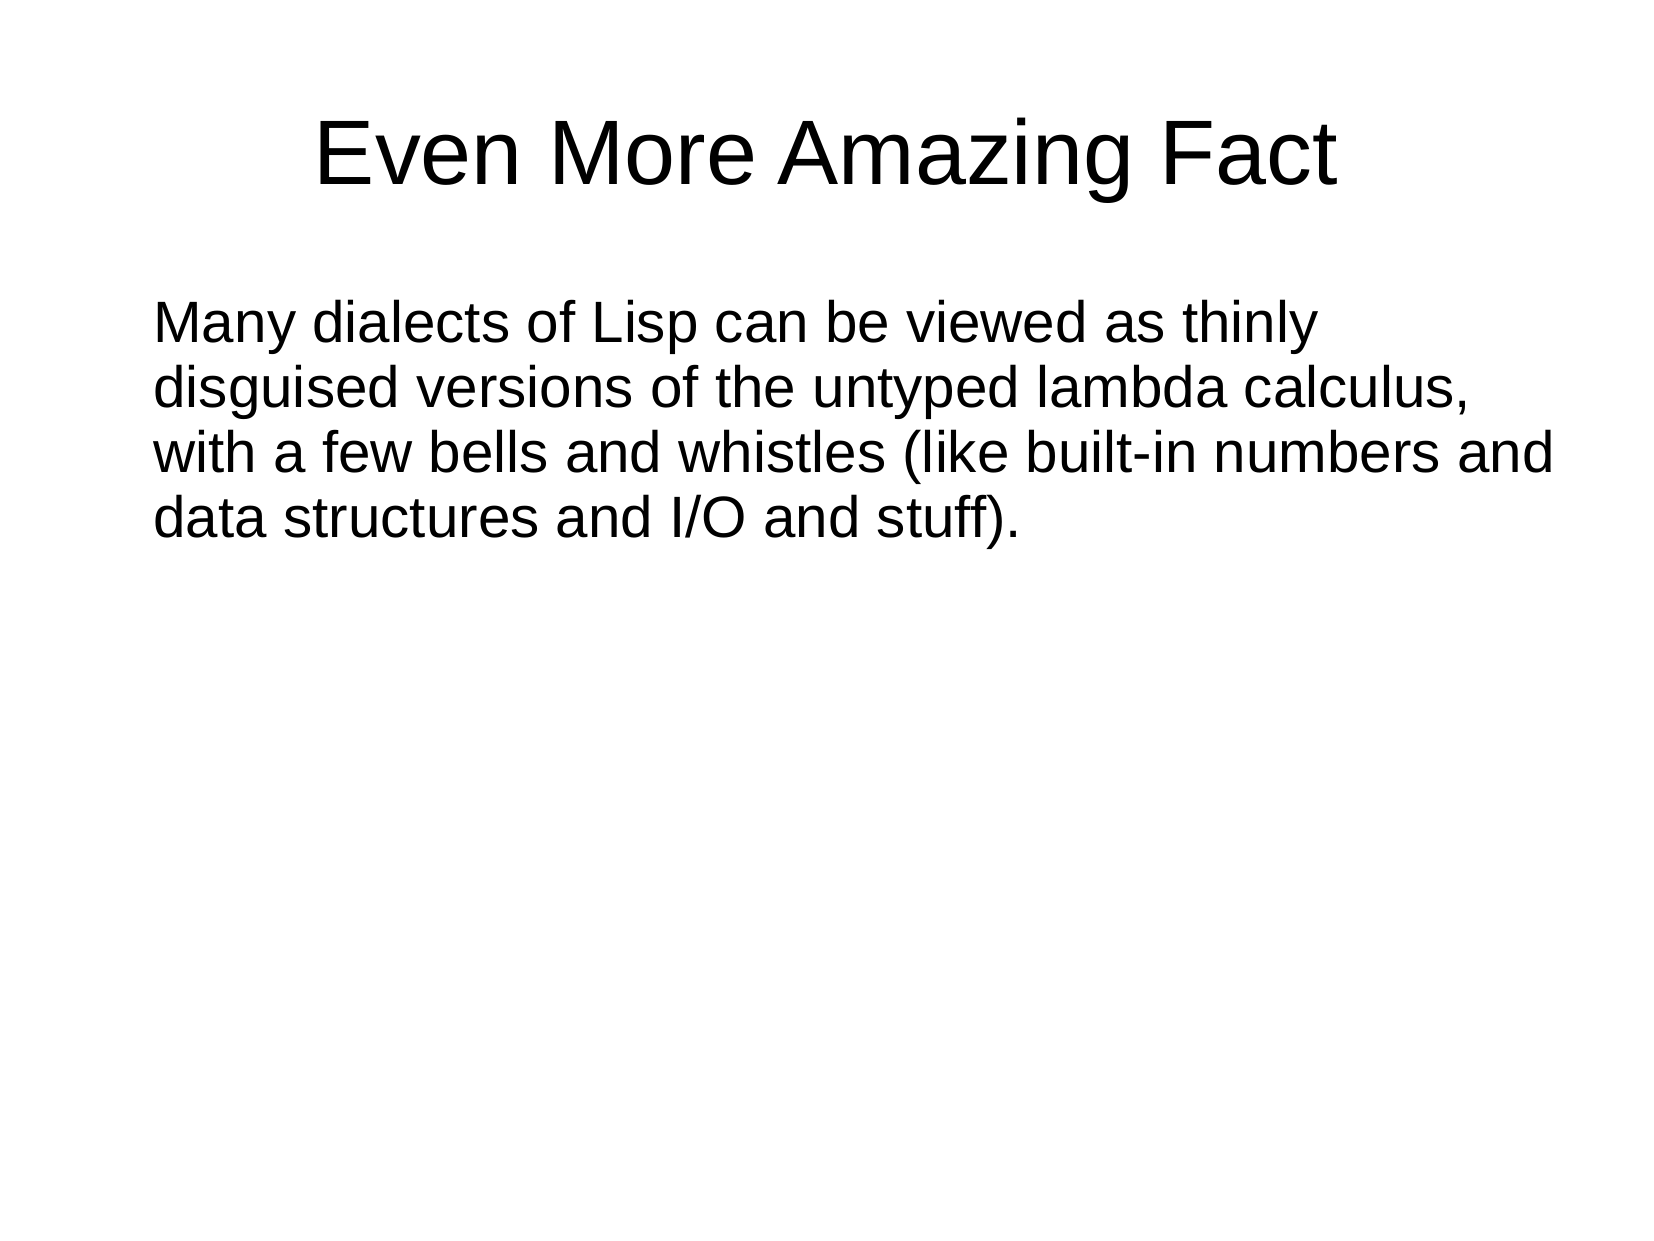

# Even More Amazing Fact
Many dialects of Lisp can be viewed as thinly disguised versions of the untyped lambda calculus, with a few bells and whistles (like built-in numbers and data structures and I/O and stuff).